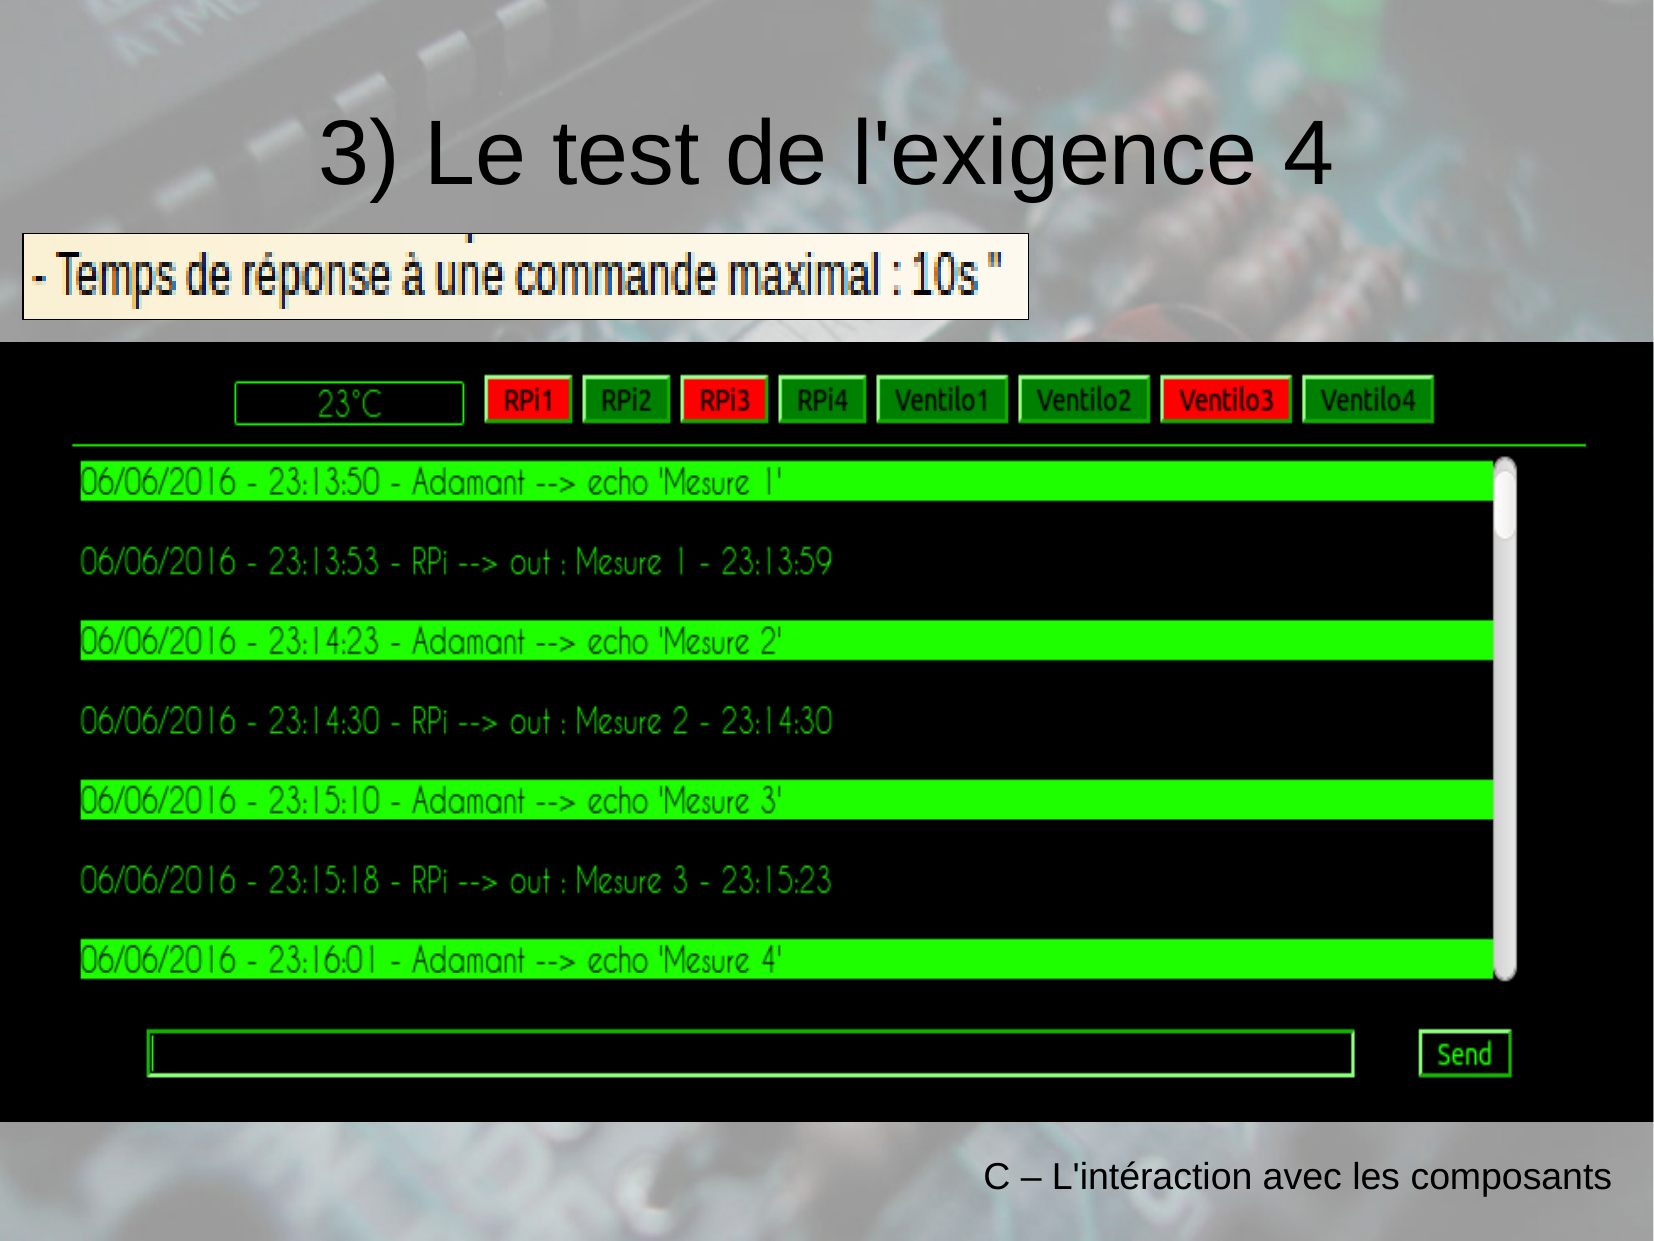

# 3) Le test de l'exigence 4
C – L'intéraction avec les composants